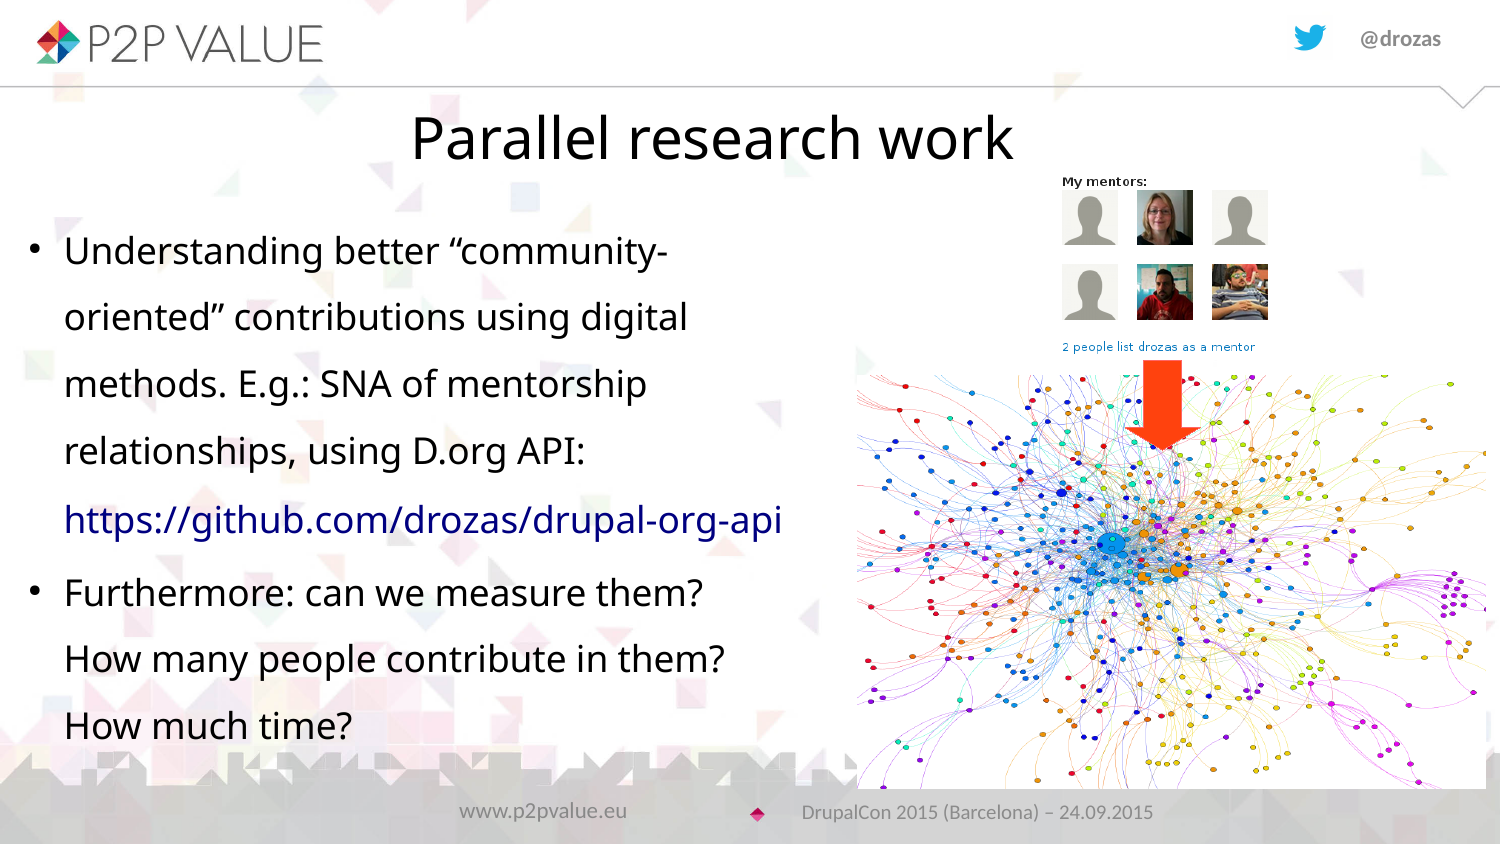

@drozas
# Parallel research work
Understanding better “community-oriented” contributions using digital methods. E.g.: SNA of mentorship relationships, using D.org API: https://github.com/drozas/drupal-org-api
Furthermore: can we measure them?
How many people contribute in them?
How much time?
DrupalCon 2015 (Barcelona) – 24.09.2015
www.p2pvalue.eu